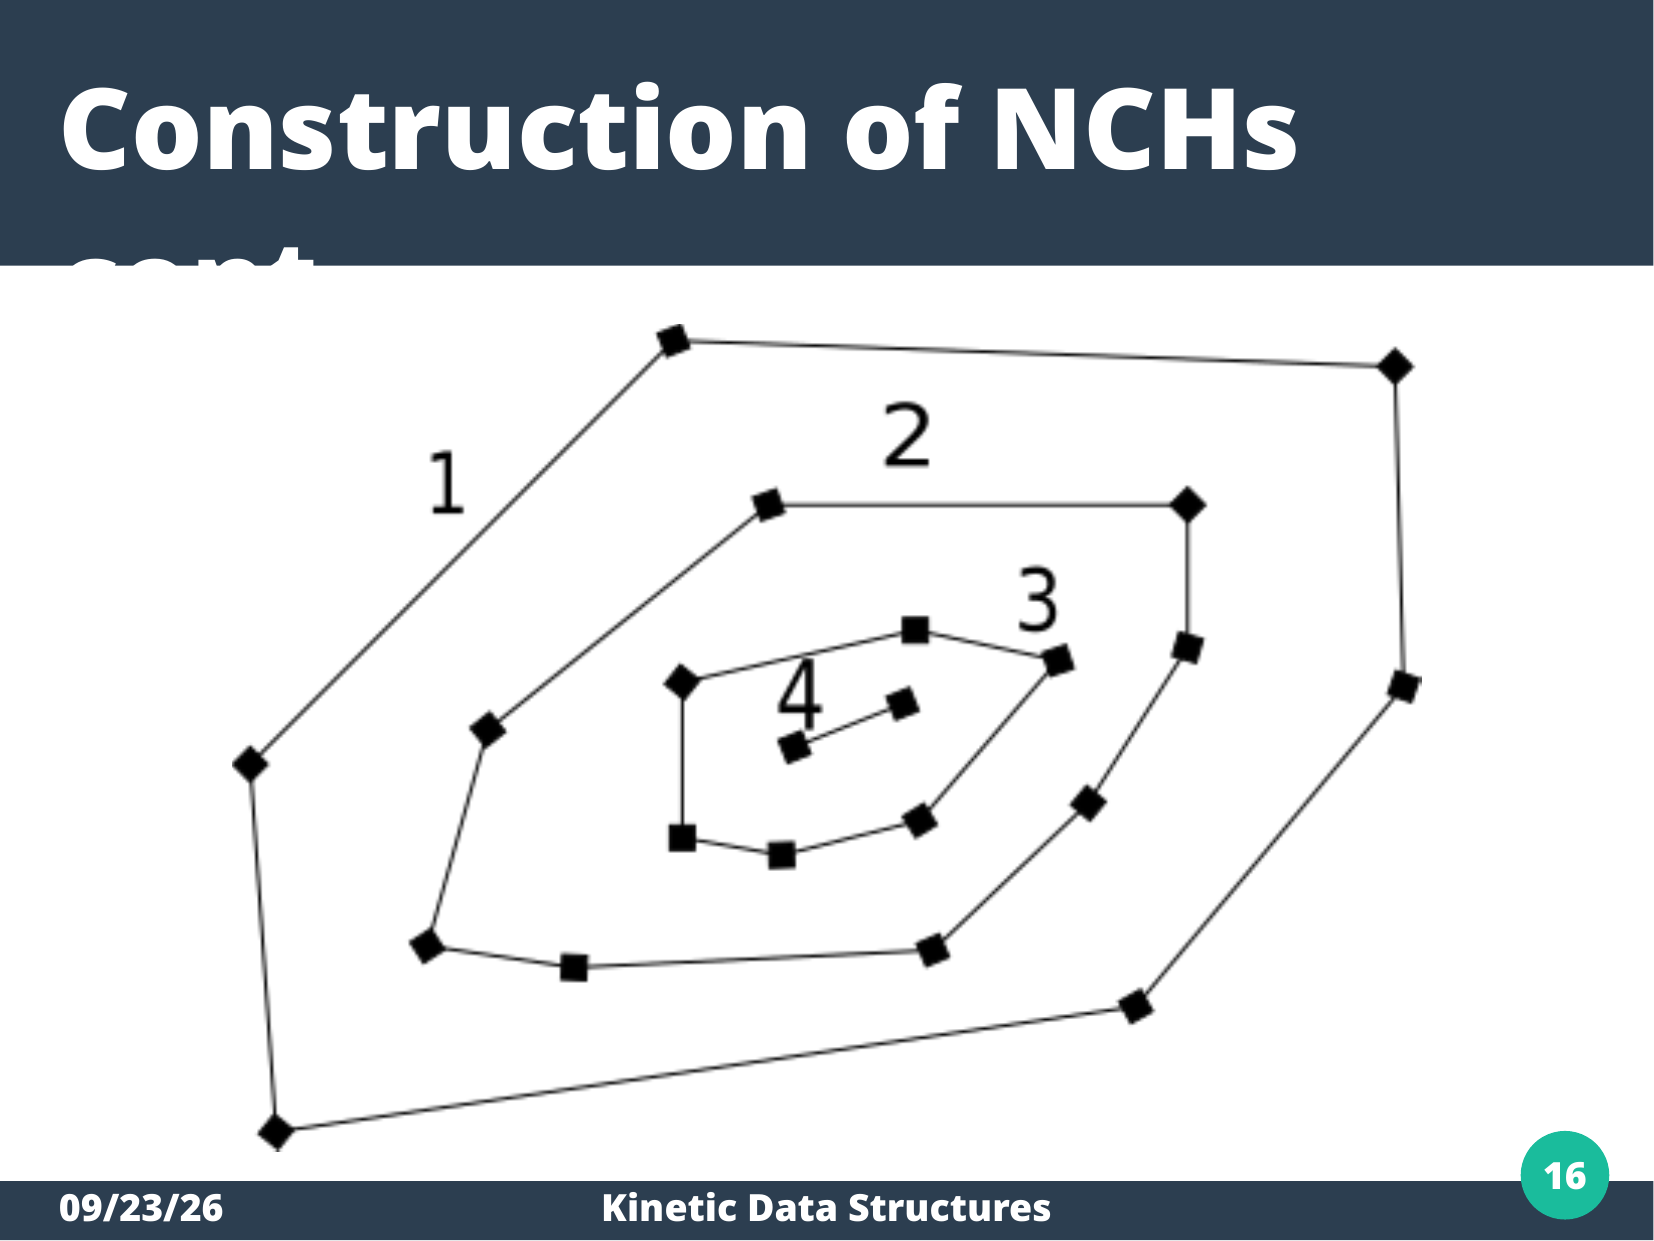

# Construction of NCHs cont.
16
Kinetic Data Structures